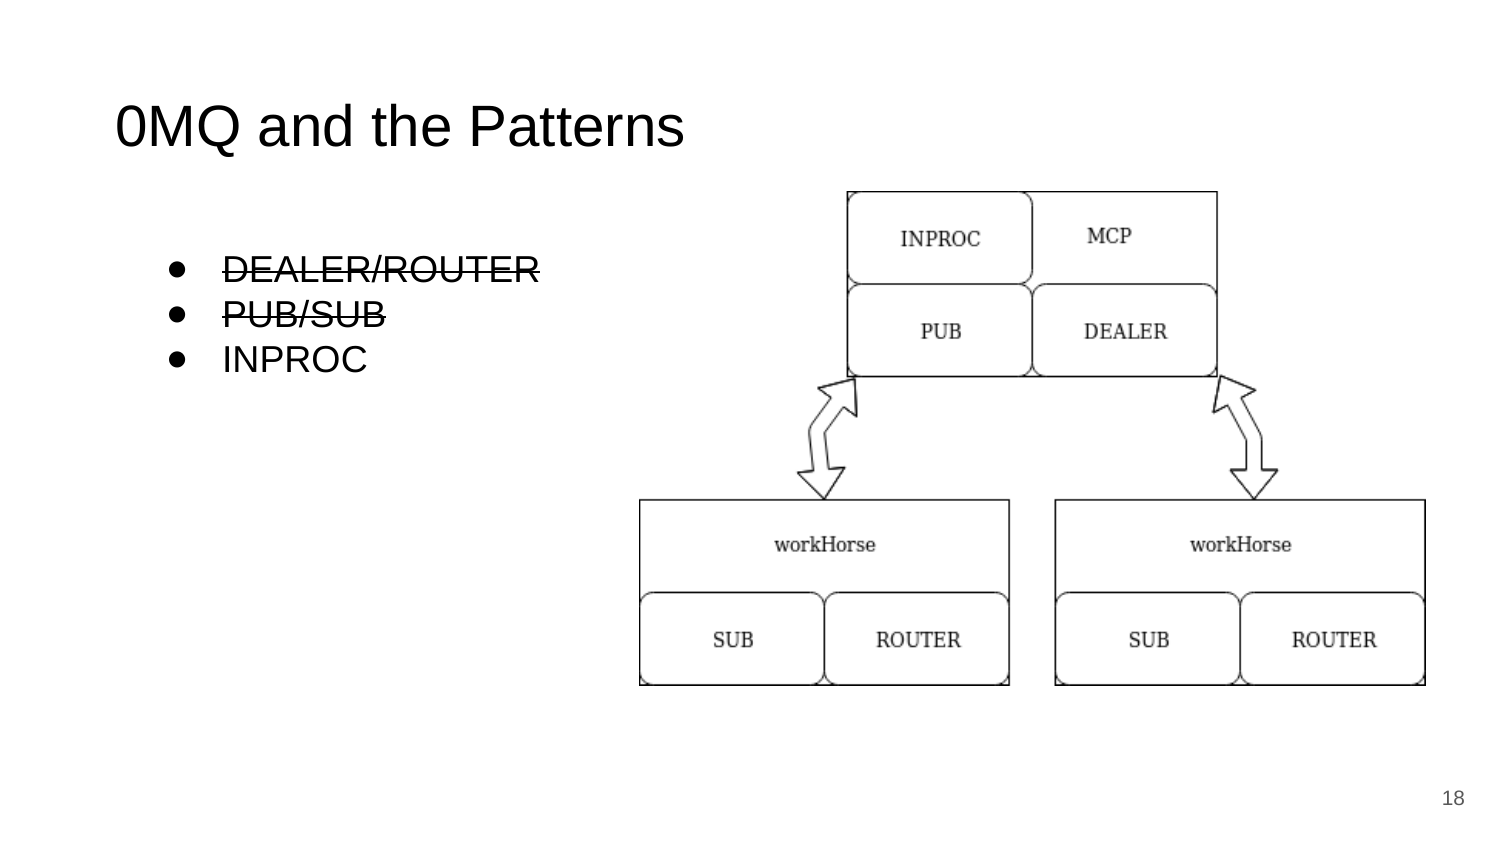

# 0MQ and the Patterns
DEALER/ROUTER
PUB/SUB
INPROC